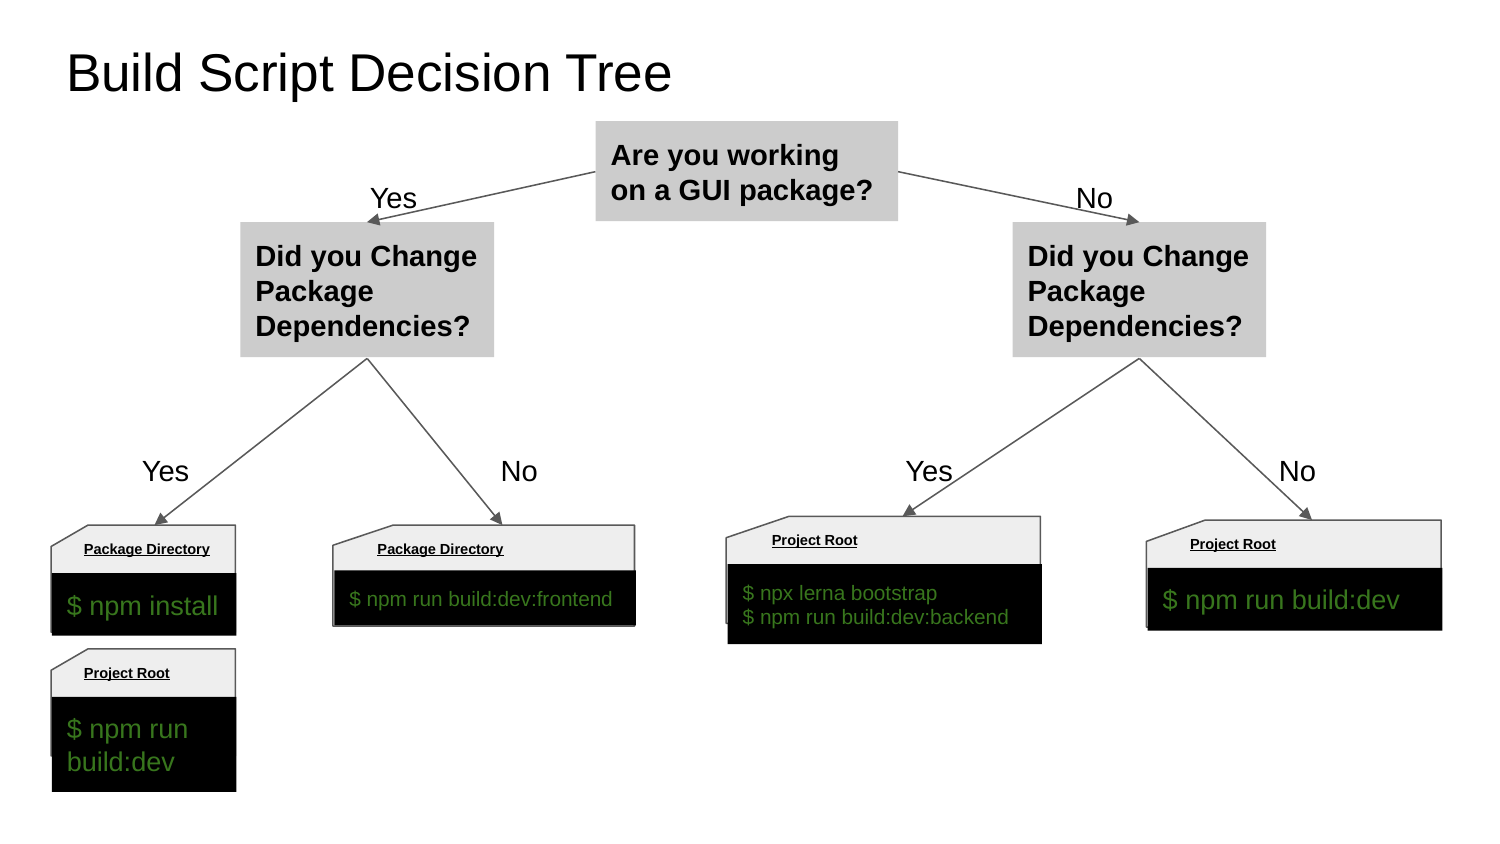

# Build Script Decision Tree
Are you working on a GUI package?
Yes
No
Did you Change Package Dependencies?
Did you Change Package Dependencies?
Yes
No
Yes
No
Project Root
$ npx lerna bootstrap
$ npm run build:dev:backend
Project Root
$ npm run build:dev
Package Directory
$ npm install
Package Directory
$ npm run build:dev:frontend
Project Root
$ npm run build:dev